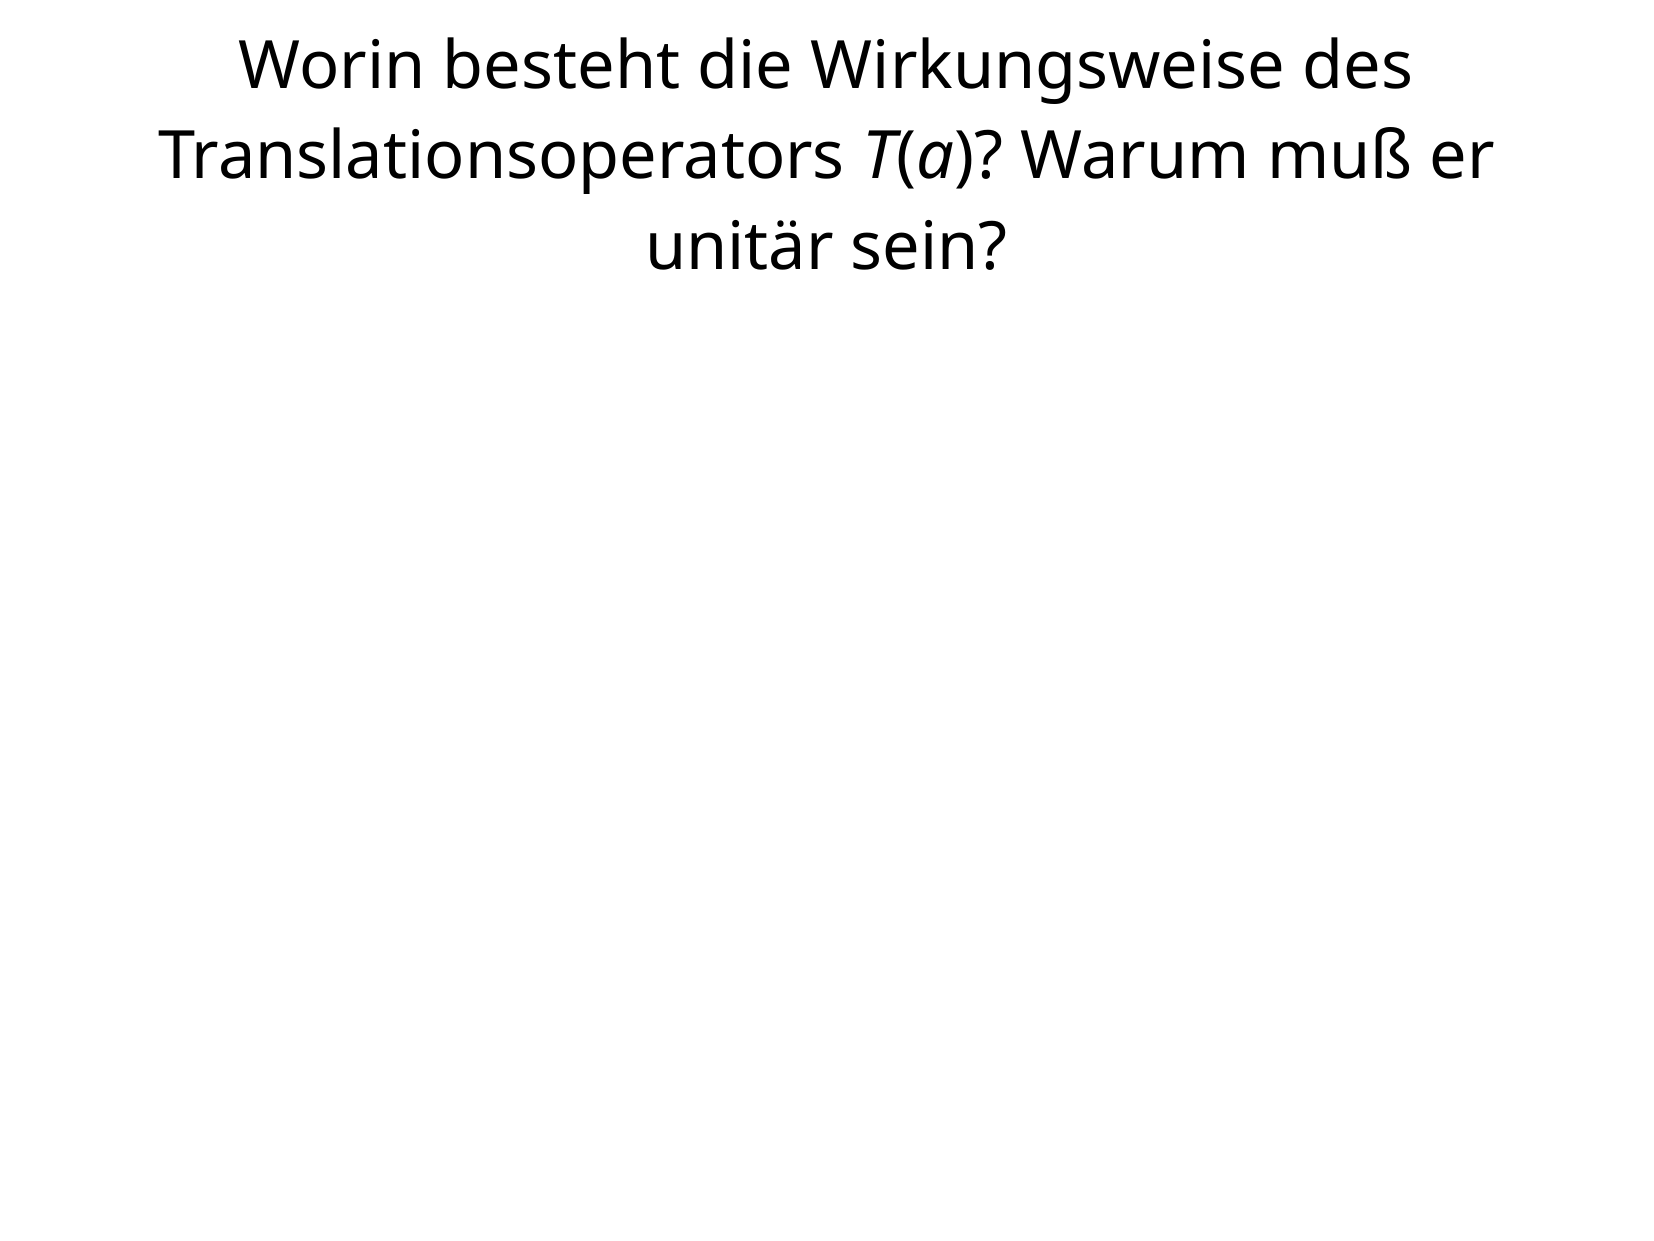

# Worin besteht die Wirkungsweise des Translationsoperators T(a)? Warum muß er unitär sein?